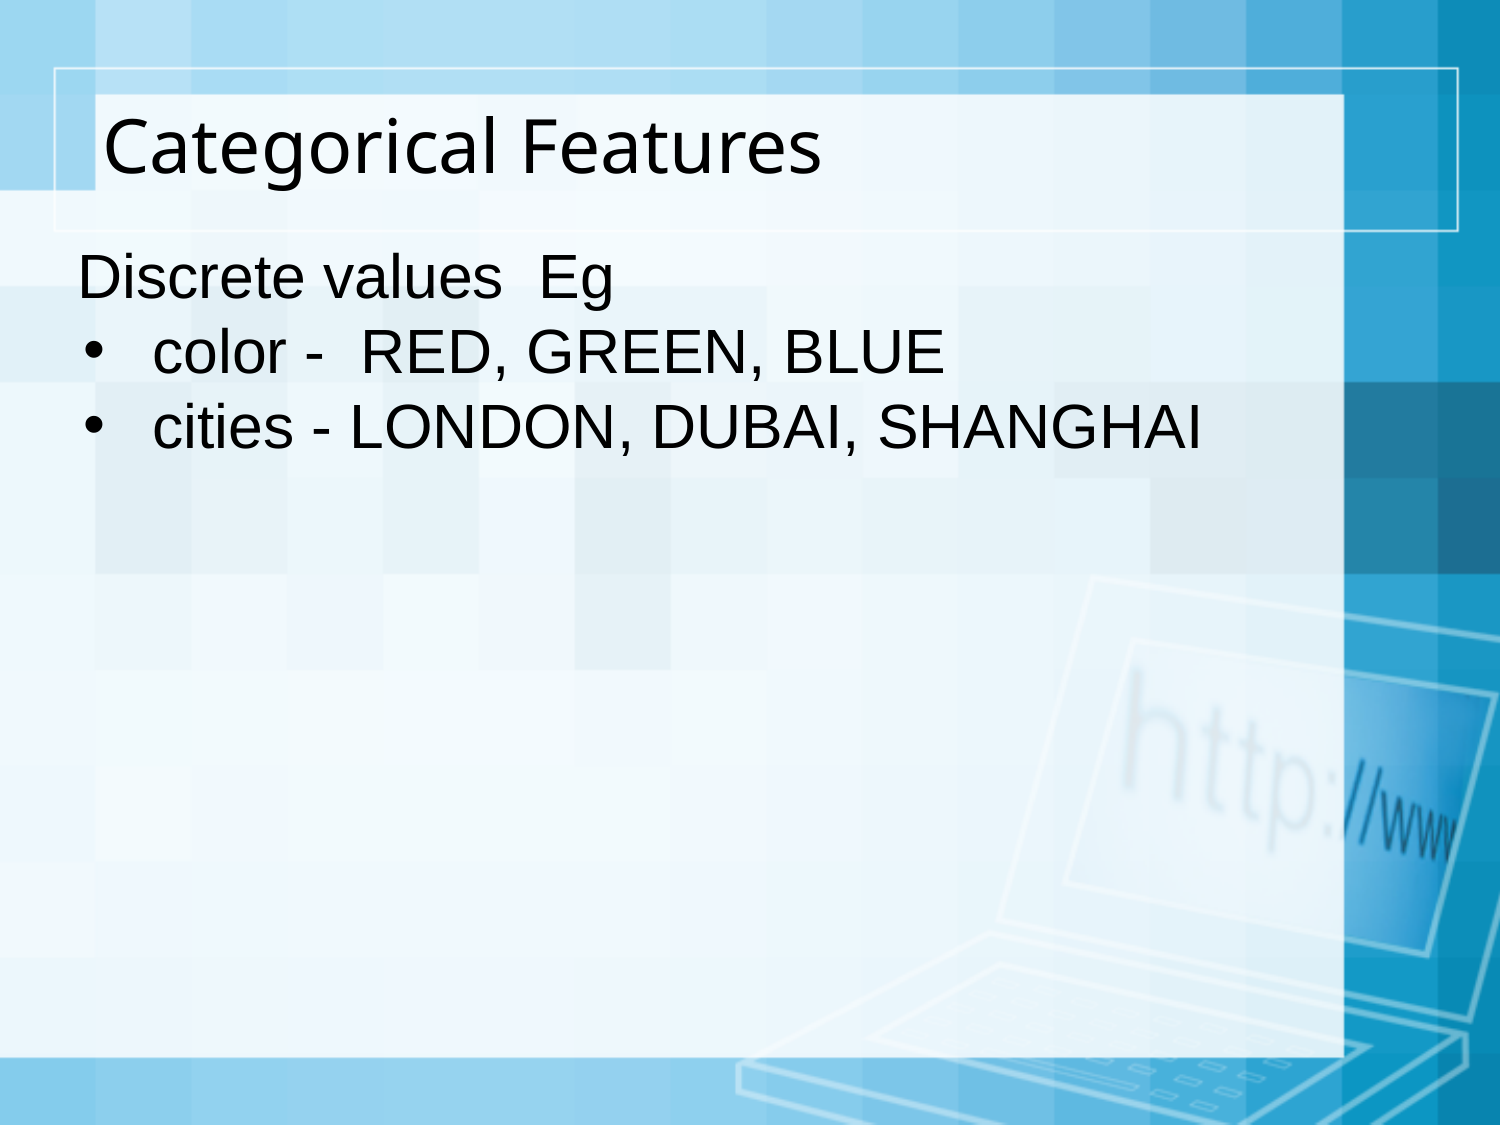

# Categorical Features
Discrete values Eg
color - RED, GREEN, BLUE
cities - LONDON, DUBAI, SHANGHAI